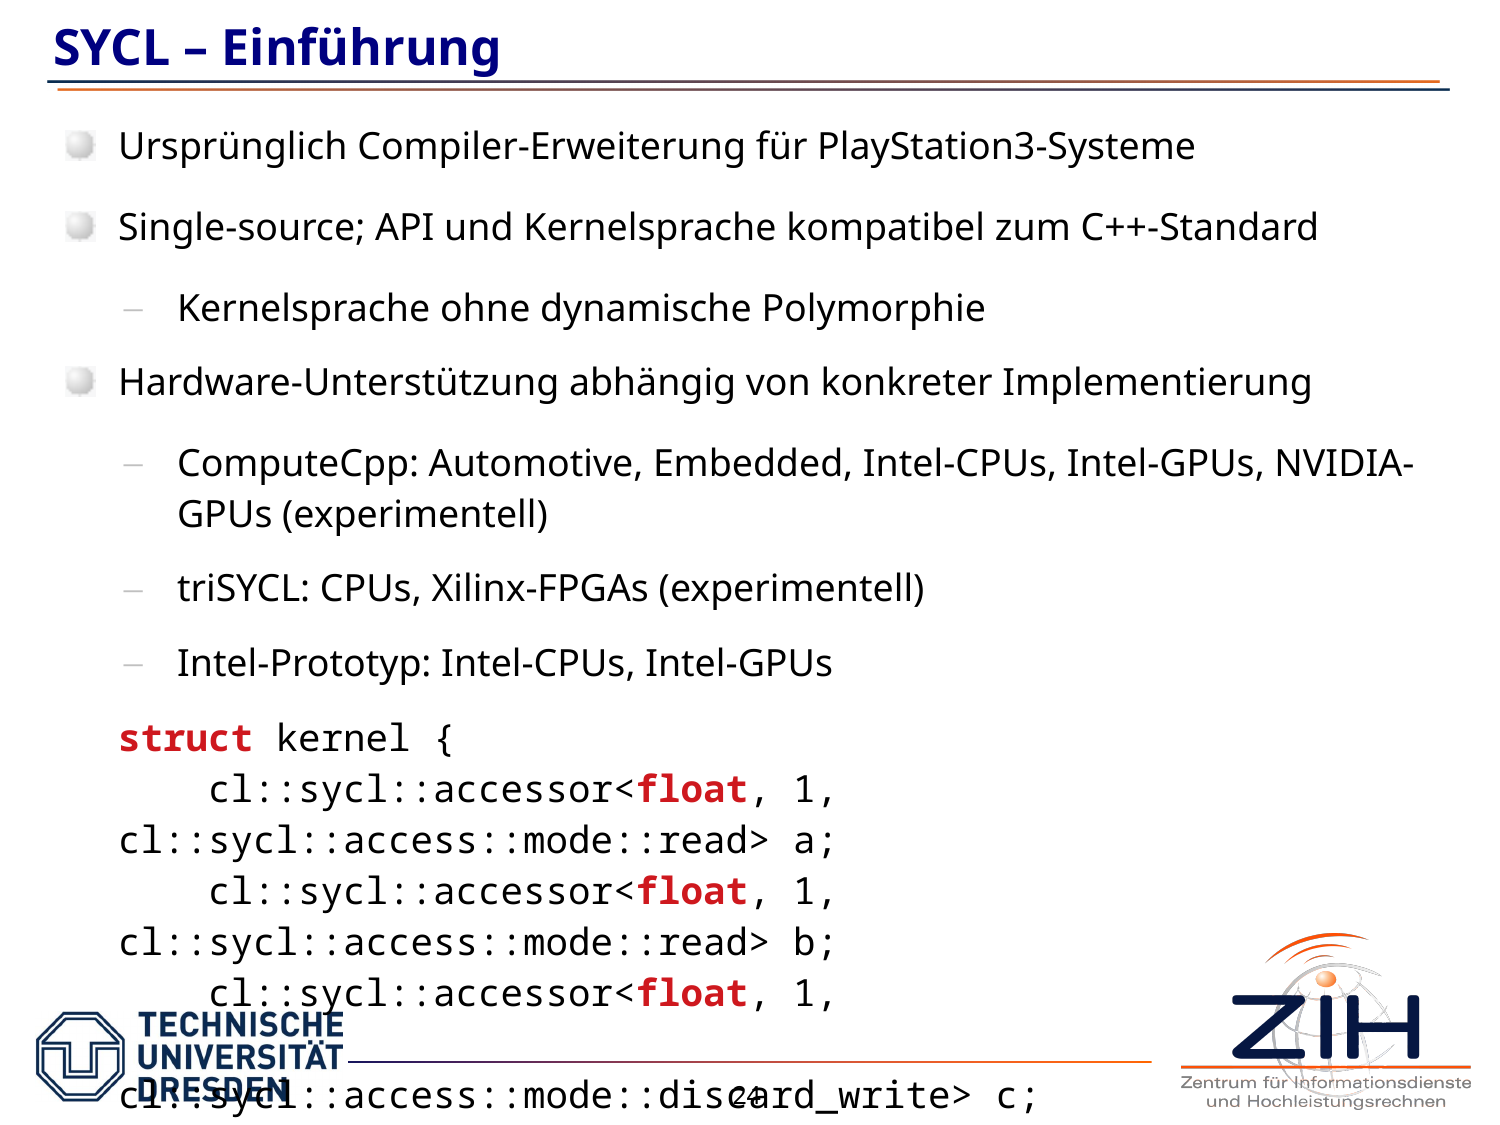

# SYCL – Einführung
Ursprünglich Compiler-Erweiterung für PlayStation3-Systeme
Single-source; API und Kernelsprache kompatibel zum C++-Standard
Kernelsprache ohne dynamische Polymorphie
Hardware-Unterstützung abhängig von konkreter Implementierung
ComputeCpp: Automotive, Embedded, Intel-CPUs, Intel-GPUs, NVIDIA-GPUs (experimentell)
triSYCL: CPUs, Xilinx-FPGAs (experimentell)
Intel-Prototyp: Intel-CPUs, Intel-GPUs
struct kernel {
 cl::sycl::accessor<float, 1, cl::sycl::access::mode::read> a;
 cl::sycl::accessor<float, 1, cl::sycl::access::mode::read> b;
 cl::sycl::accessor<float, 1,
 cl::sycl::access::mode::discard_write> c;
 std::size_t dim;
 void operator()(cl::sycl::nd_item<1> my_item) {
 /* … */
 }
24